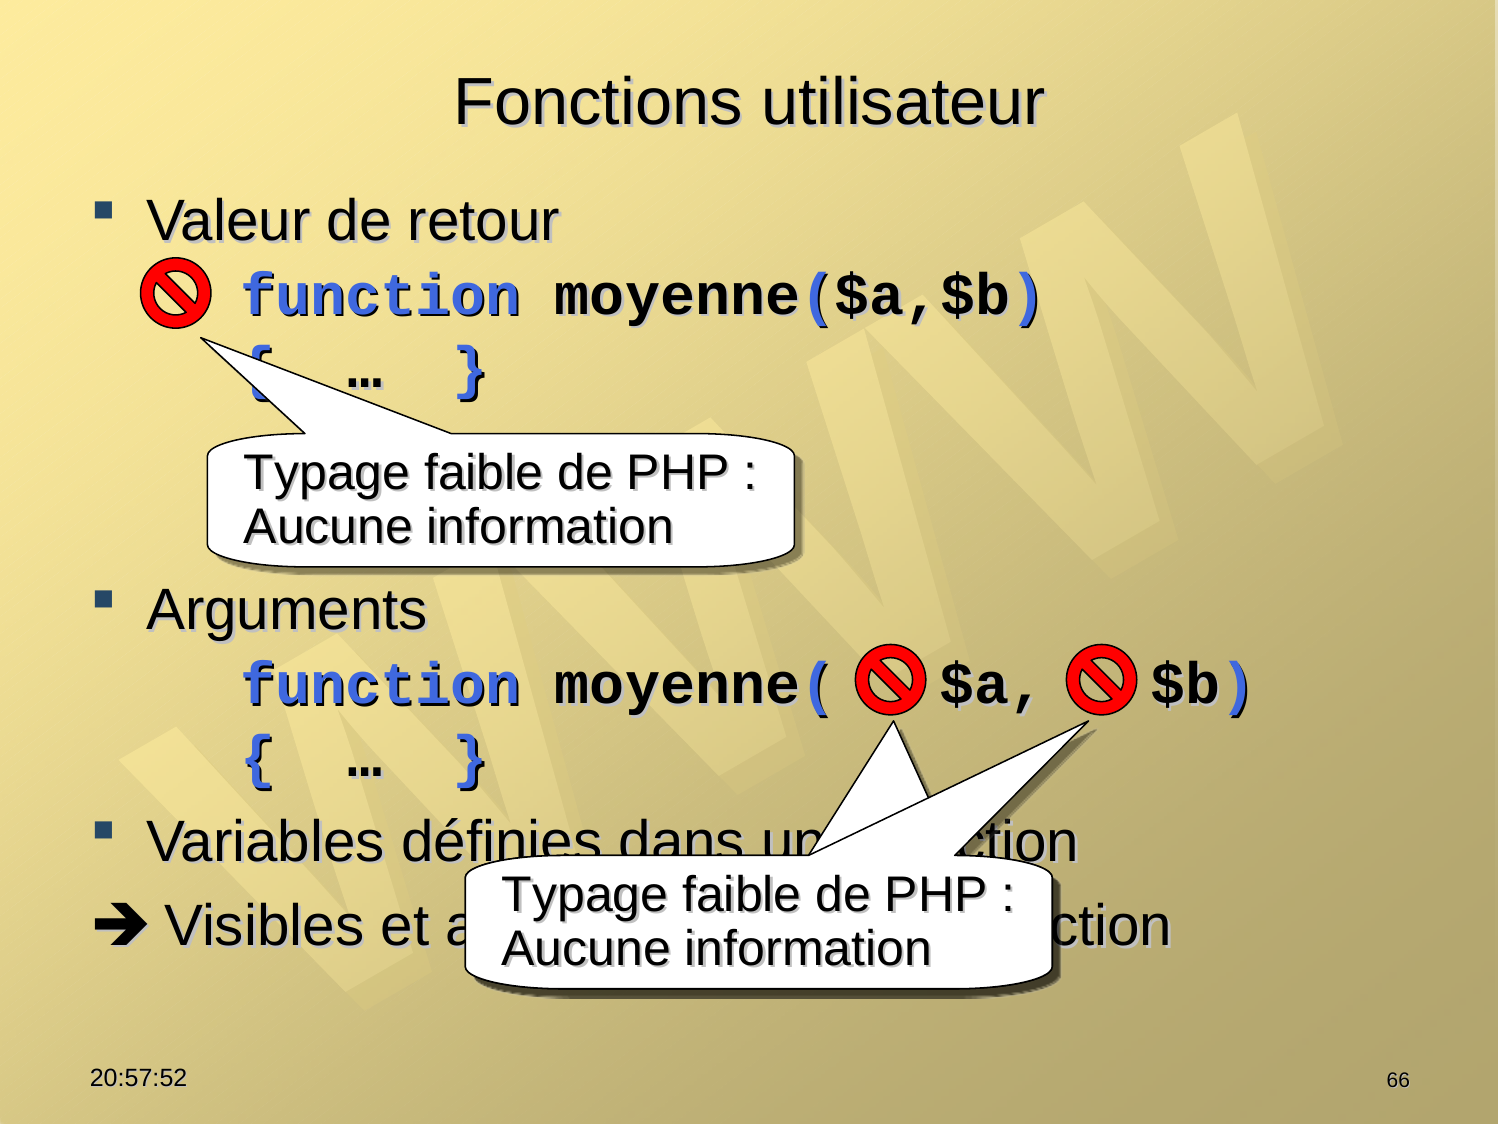

# Fonctions utilisateur
Valeur de retour
function moyenne($a,$b)
{	 … }
Arguments
function moyenne( $a, $b)
{	 … }
Variables définies dans une fonction
 Visibles et accessibles dans la fonction
Typage faible de PHP :
Aucune information
Typage faible de PHP :
Aucune information
Typage faible de PHP :
Aucune information
21:08:10